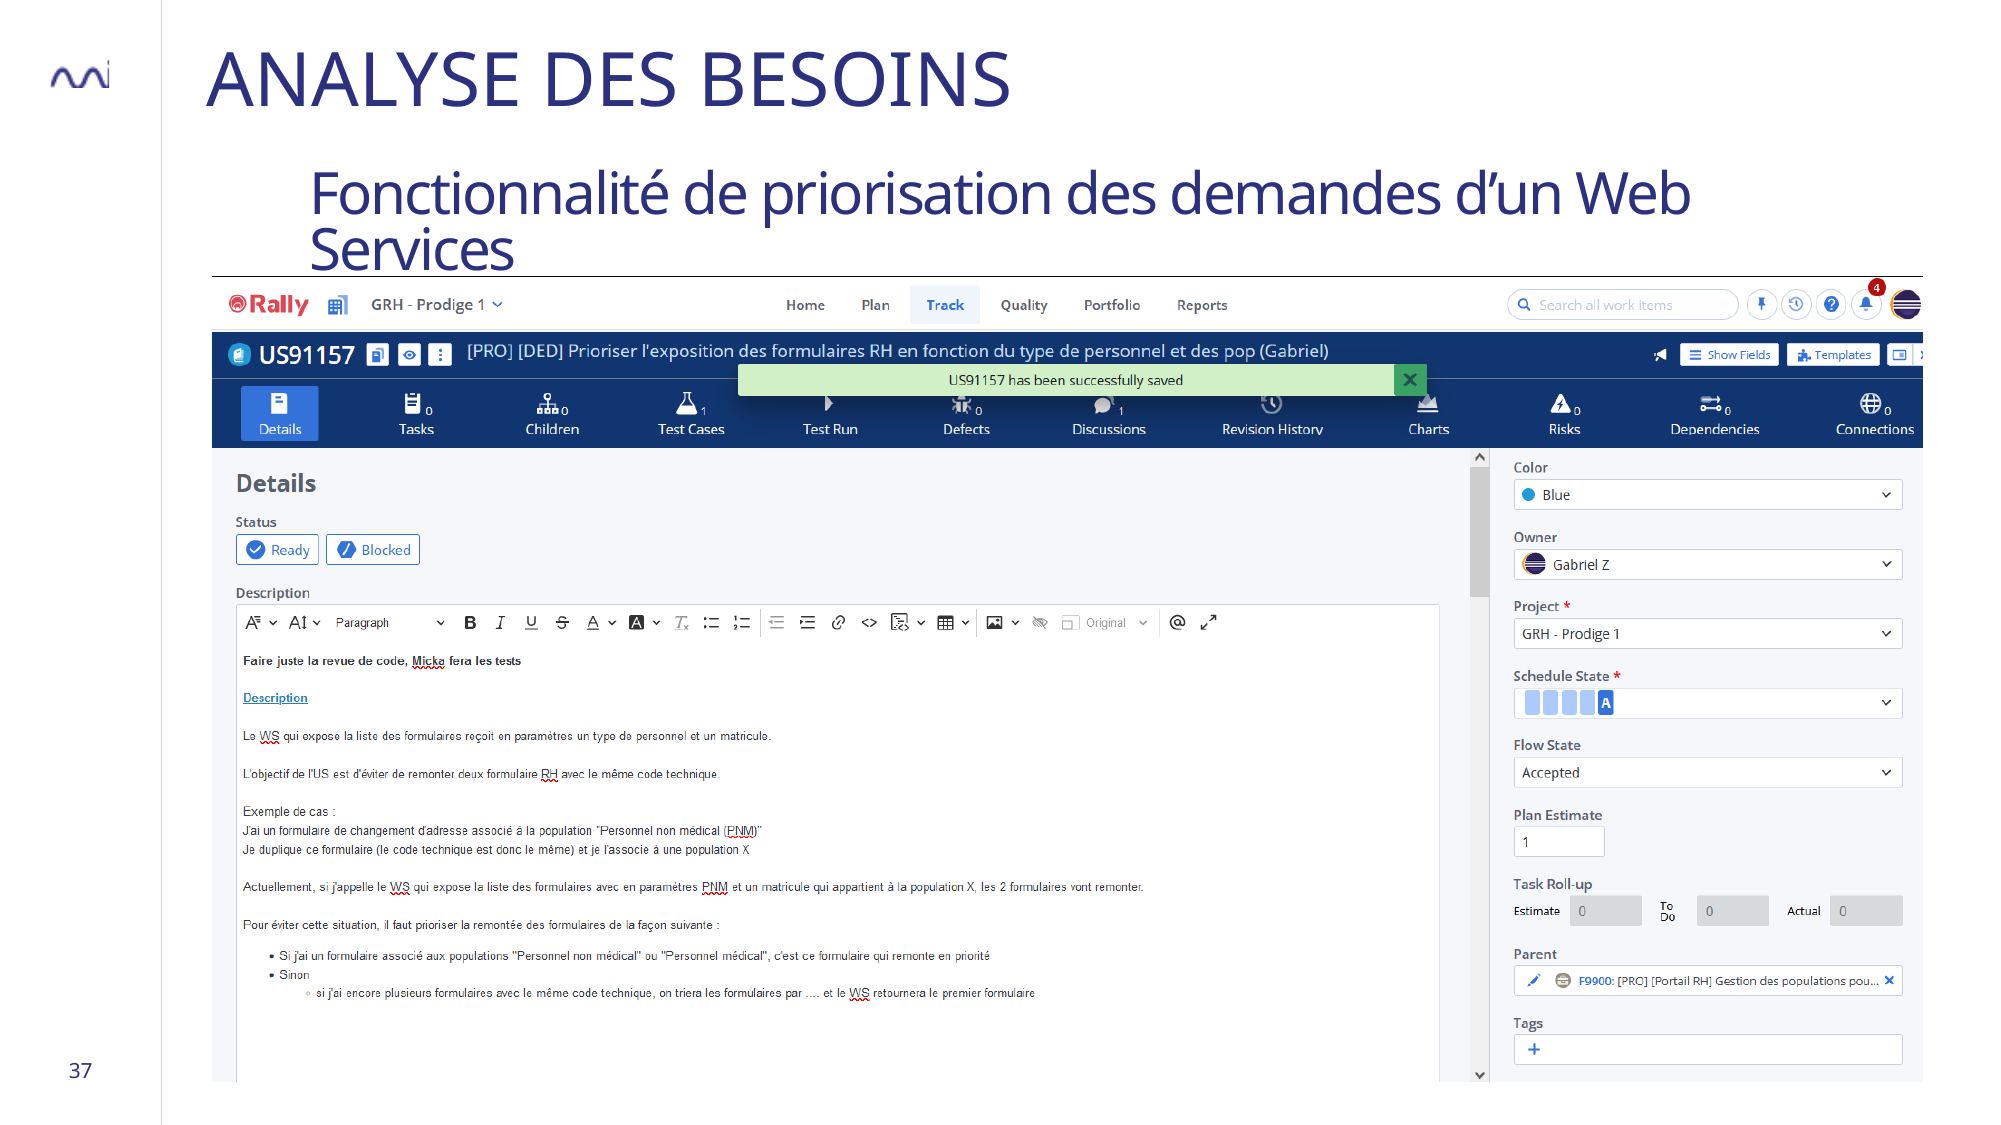

ANALYSE DES BESOINS
Fonctionnalité de priorisation des demandes d’un Web Services
31